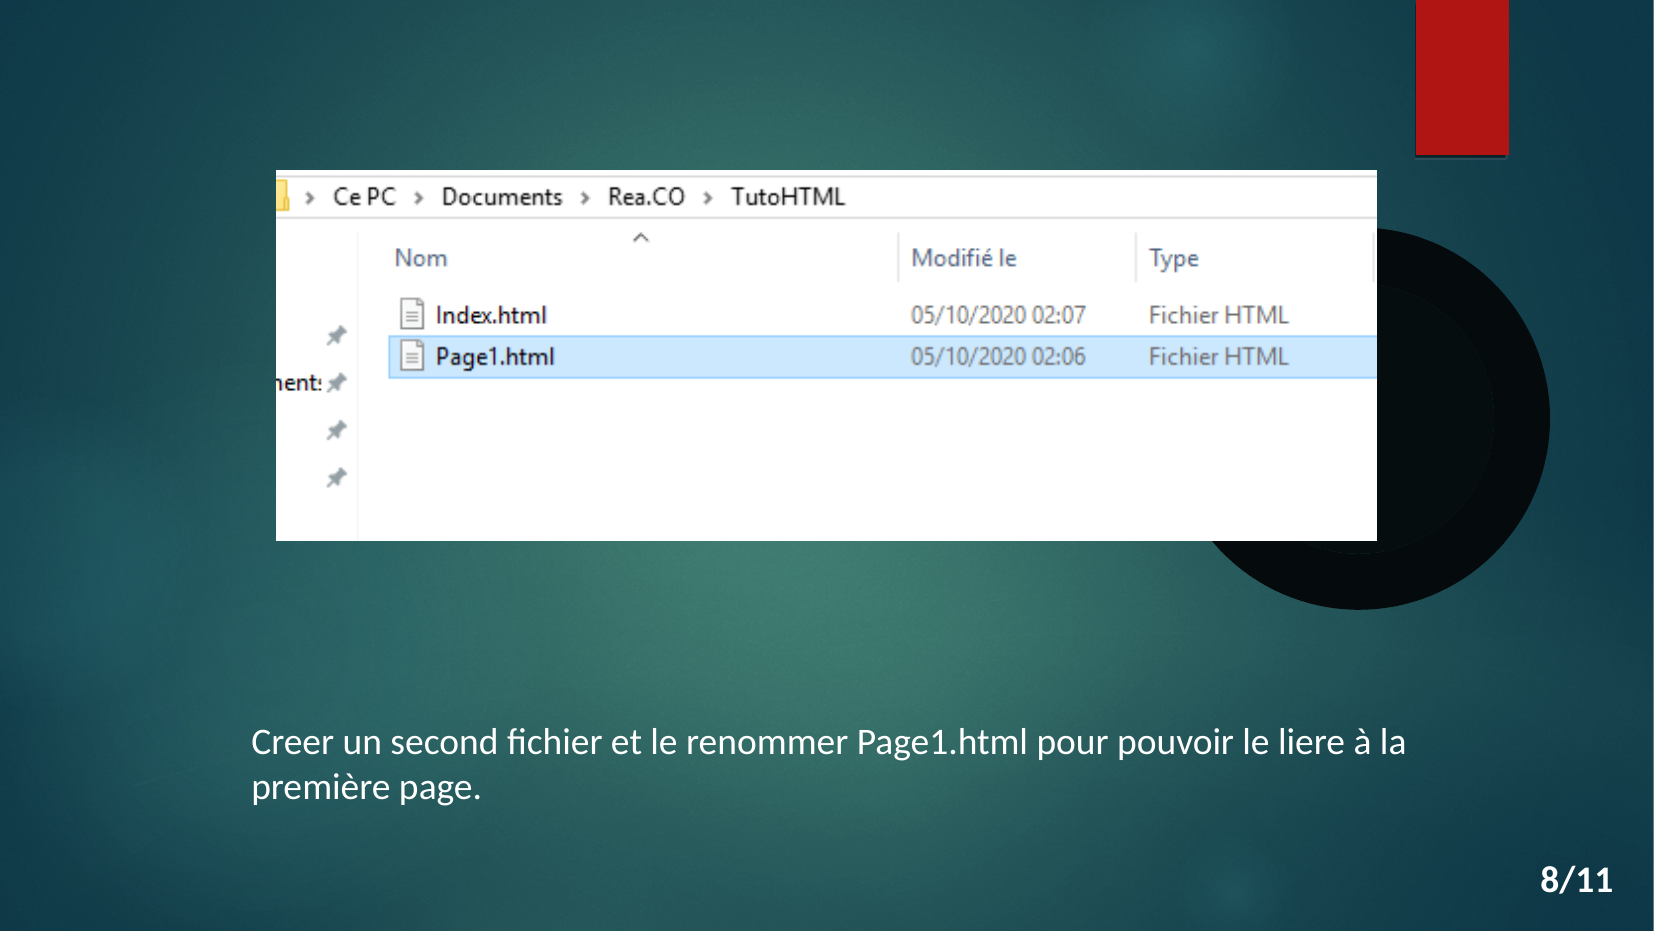

Creer un second fichier et le renommer Page1.html pour pouvoir le liere à la première page.
8/11